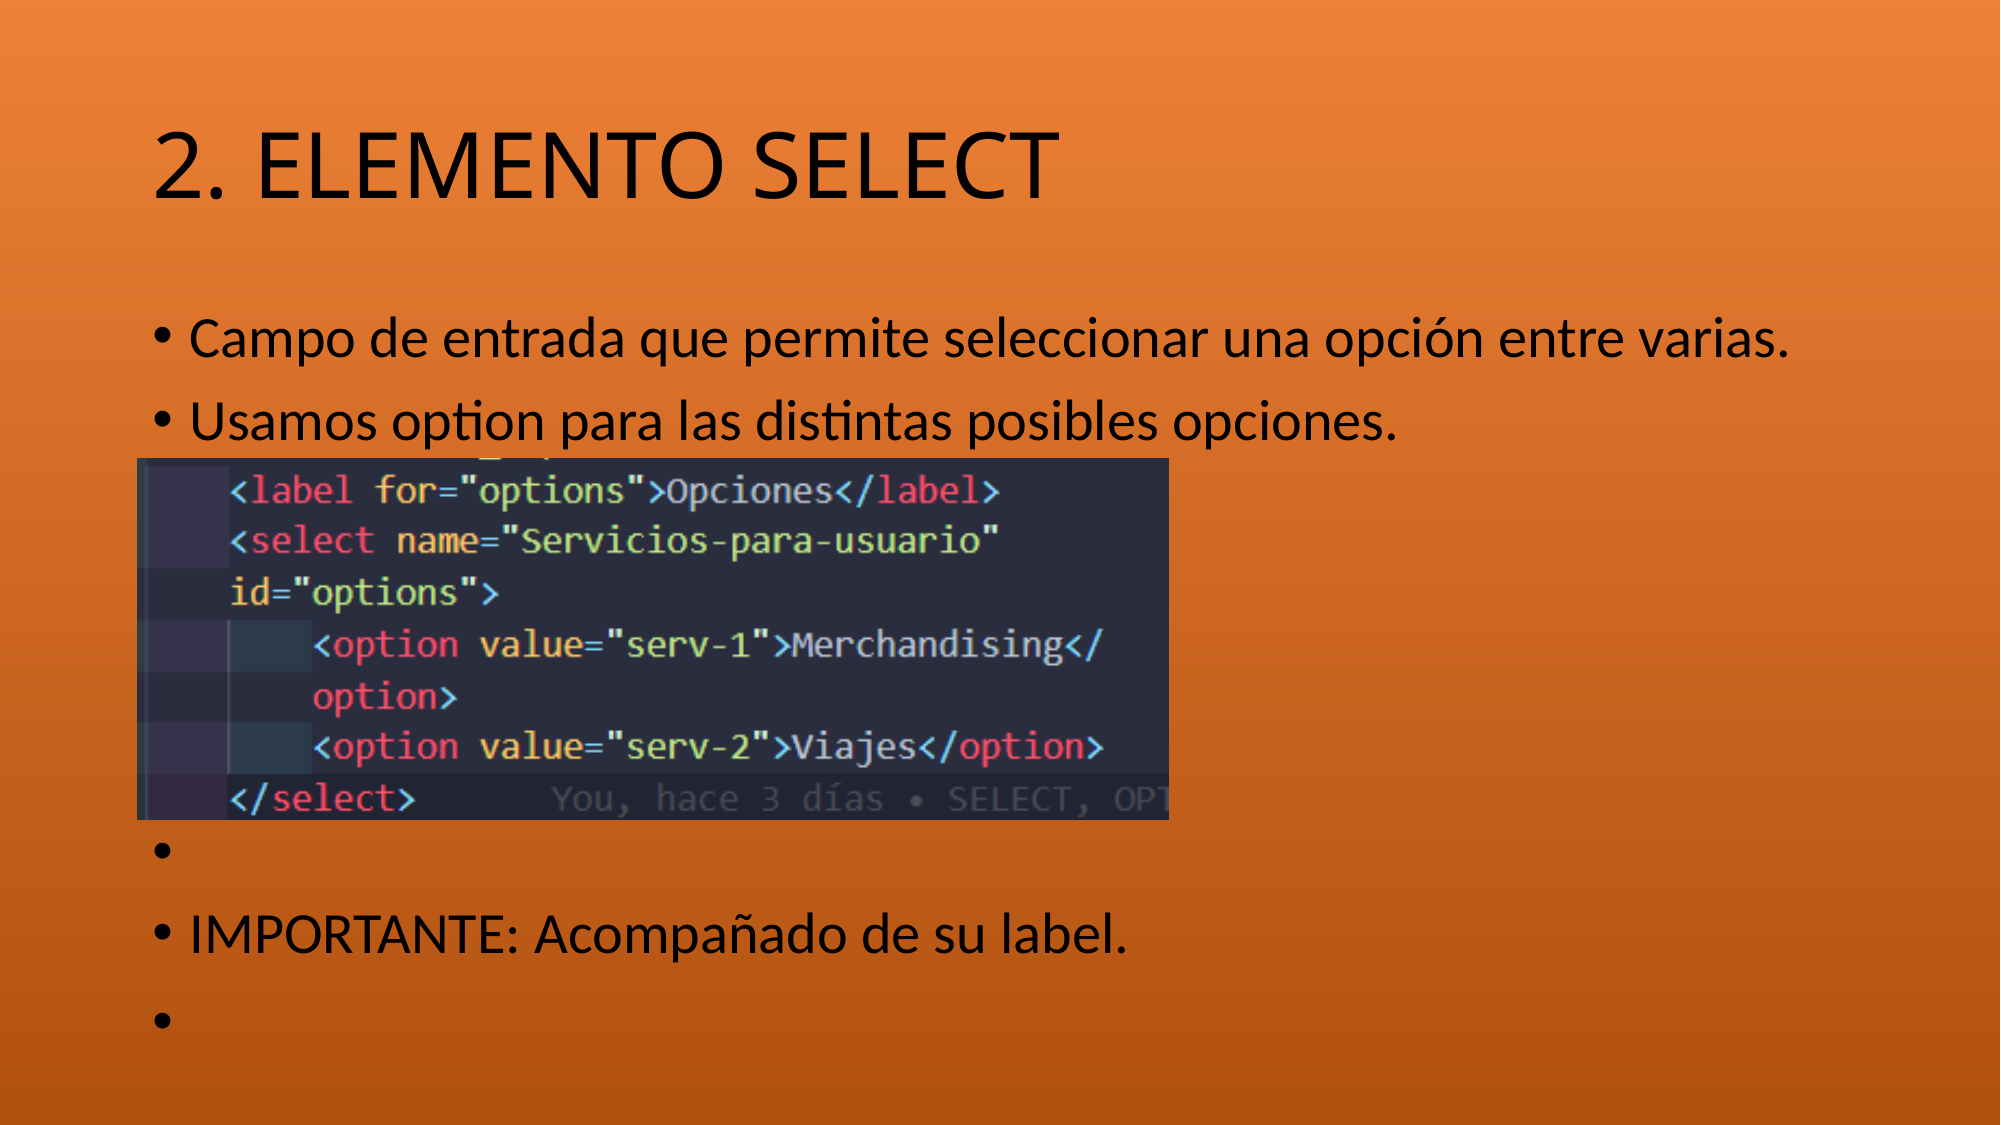

# 2. ELEMENTO SELECT
Campo de entrada que permite seleccionar una opción entre varias.
Usamos option para las distintas posibles opciones.
IMPORTANTE: Acompañado de su label.